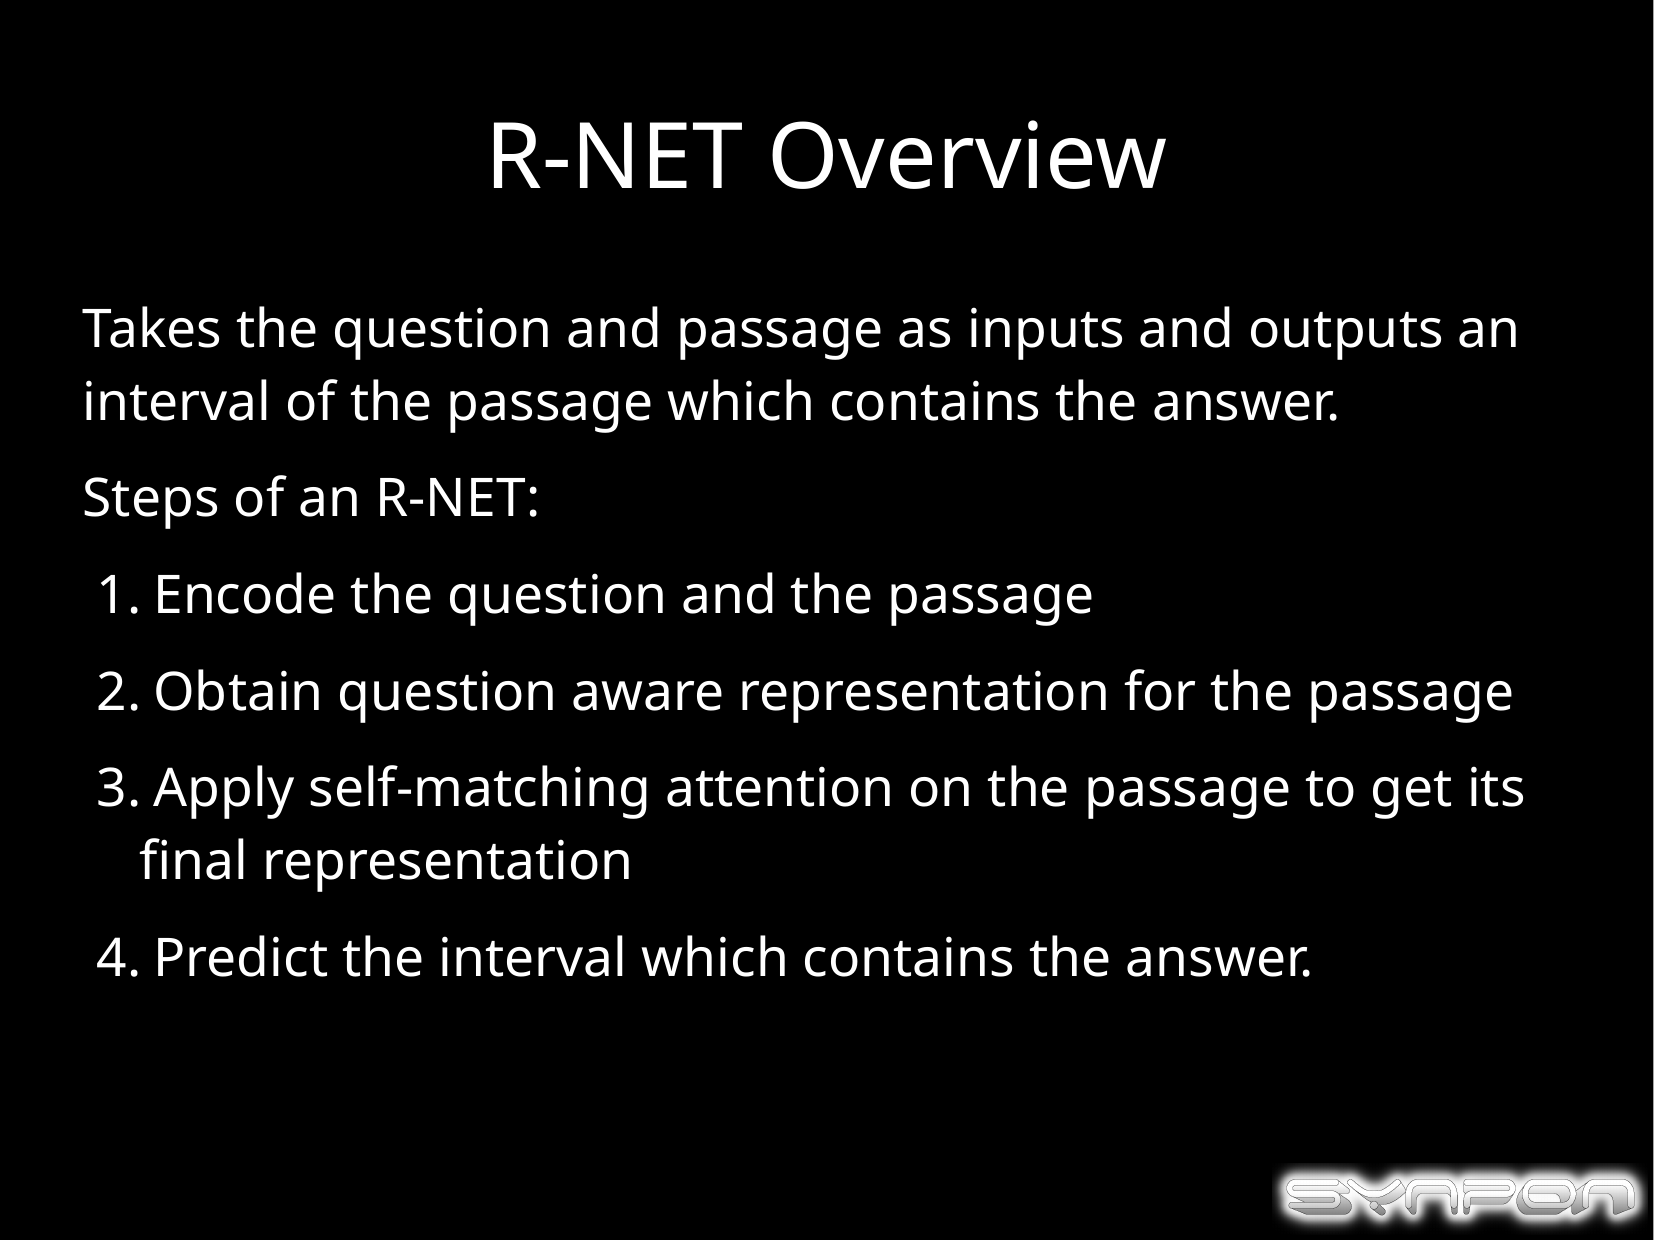

# R-NET Overview
Takes the question and passage as inputs and outputs an interval of the passage which contains the answer.
Steps of an R-NET:
 Encode the question and the passage
 Obtain question aware representation for the passage
 Apply self-matching attention on the passage to get its final representation
 Predict the interval which contains the answer.